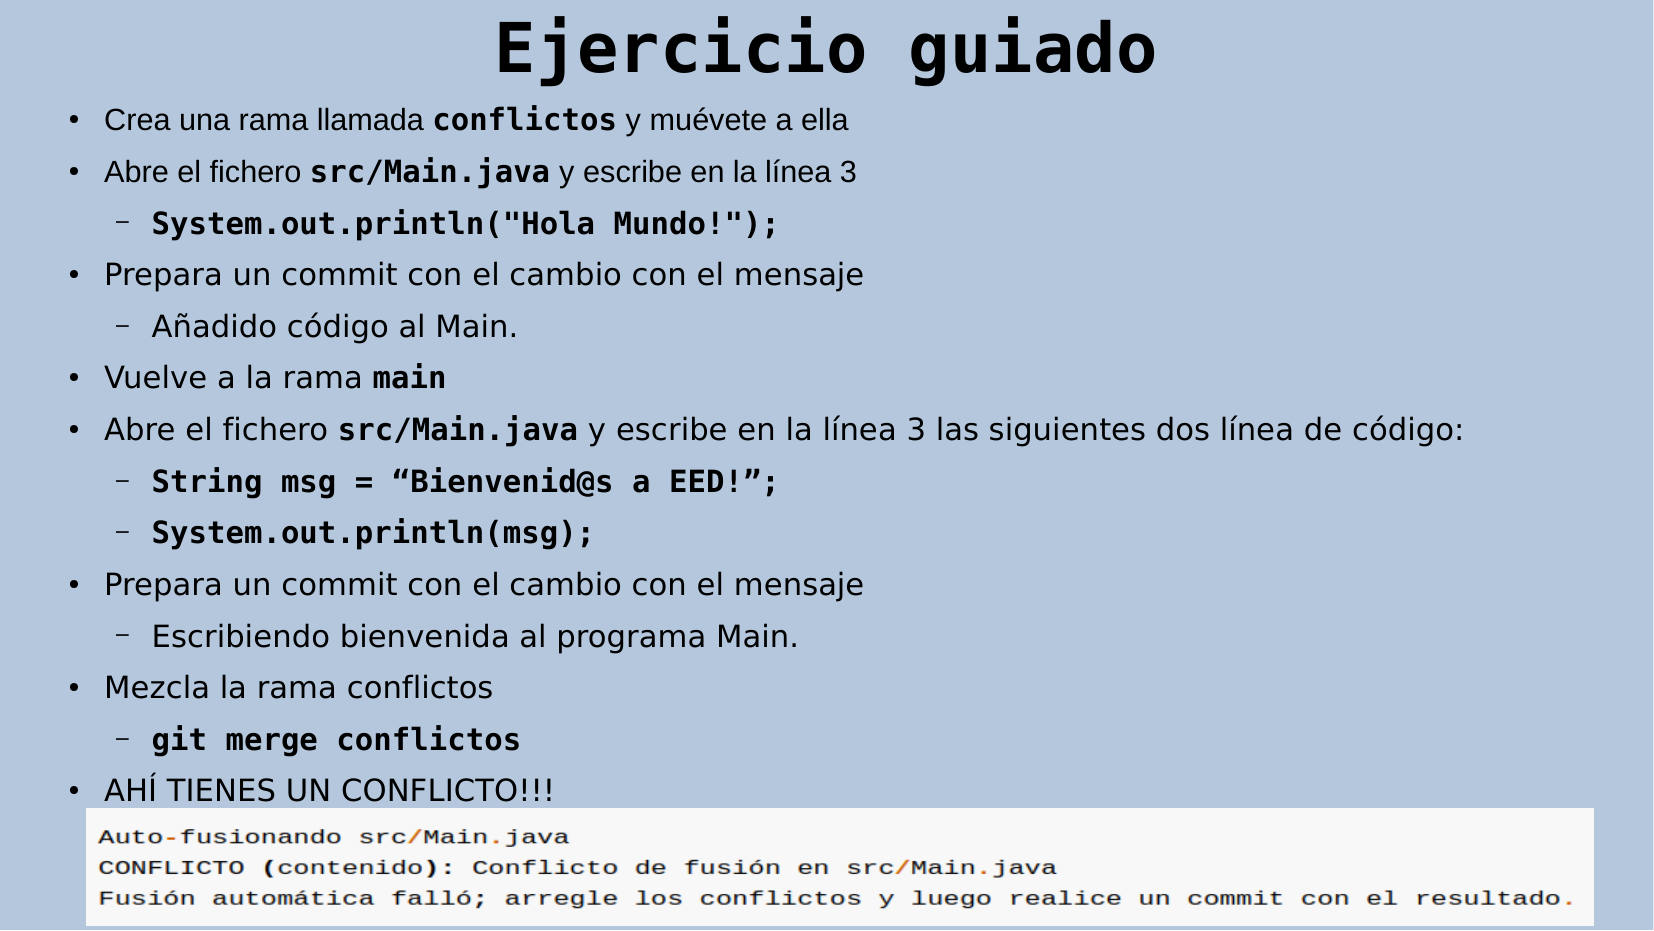

# Ejercicio guiado
Crea una rama llamada conflictos y muévete a ella
Abre el fichero src/Main.java y escribe en la línea 3
System.out.println("Hola Mundo!");
Prepara un commit con el cambio con el mensaje
Añadido código al Main.
Vuelve a la rama main
Abre el fichero src/Main.java y escribe en la línea 3 las siguientes dos línea de código:
String msg = “Bienvenid@s a EED!”;
System.out.println(msg);
Prepara un commit con el cambio con el mensaje
Escribiendo bienvenida al programa Main.
Mezcla la rama conflictos
git merge conflictos
AHÍ TIENES UN CONFLICTO!!!